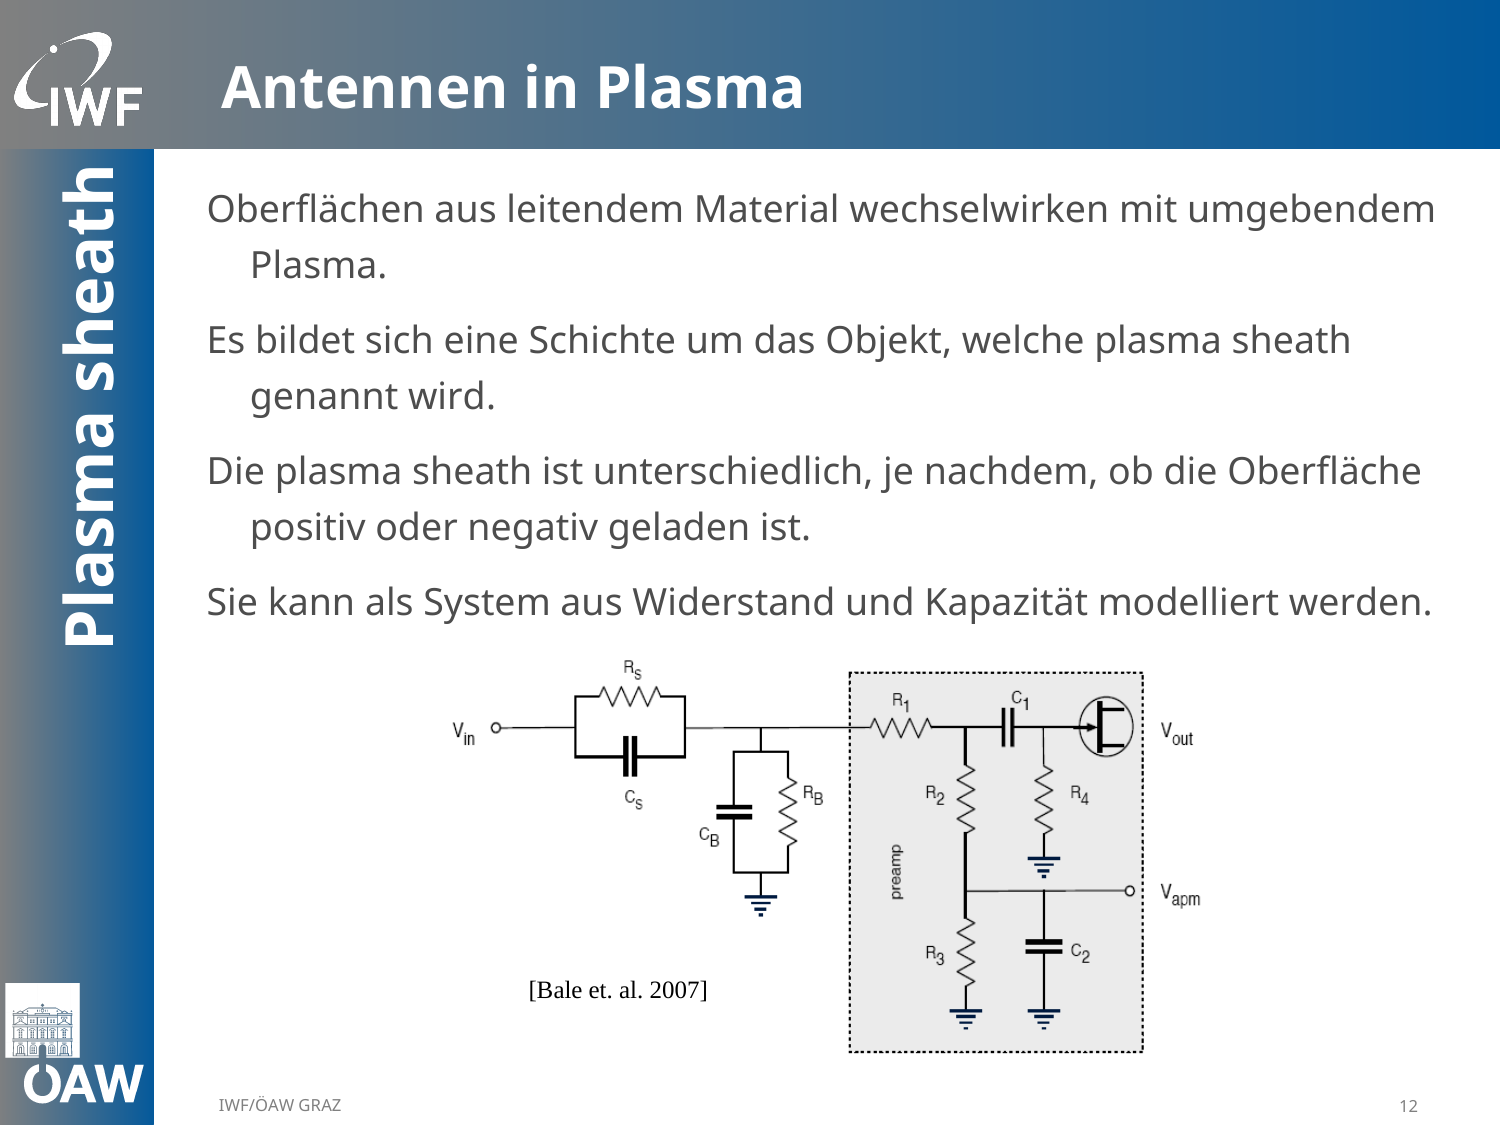

Antennen in Plasma
# Oberflächen aus leitendem Material wechselwirken mit umgebendem Plasma.
Es bildet sich eine Schichte um das Objekt, welche plasma sheath genannt wird.
Die plasma sheath ist unterschiedlich, je nachdem, ob die Oberfläche positiv oder negativ geladen ist.
Sie kann als System aus Widerstand und Kapazität modelliert werden.
Plasma sheath
[Bale et. al. 2007]
IWF/ÖAW GRAZ
12